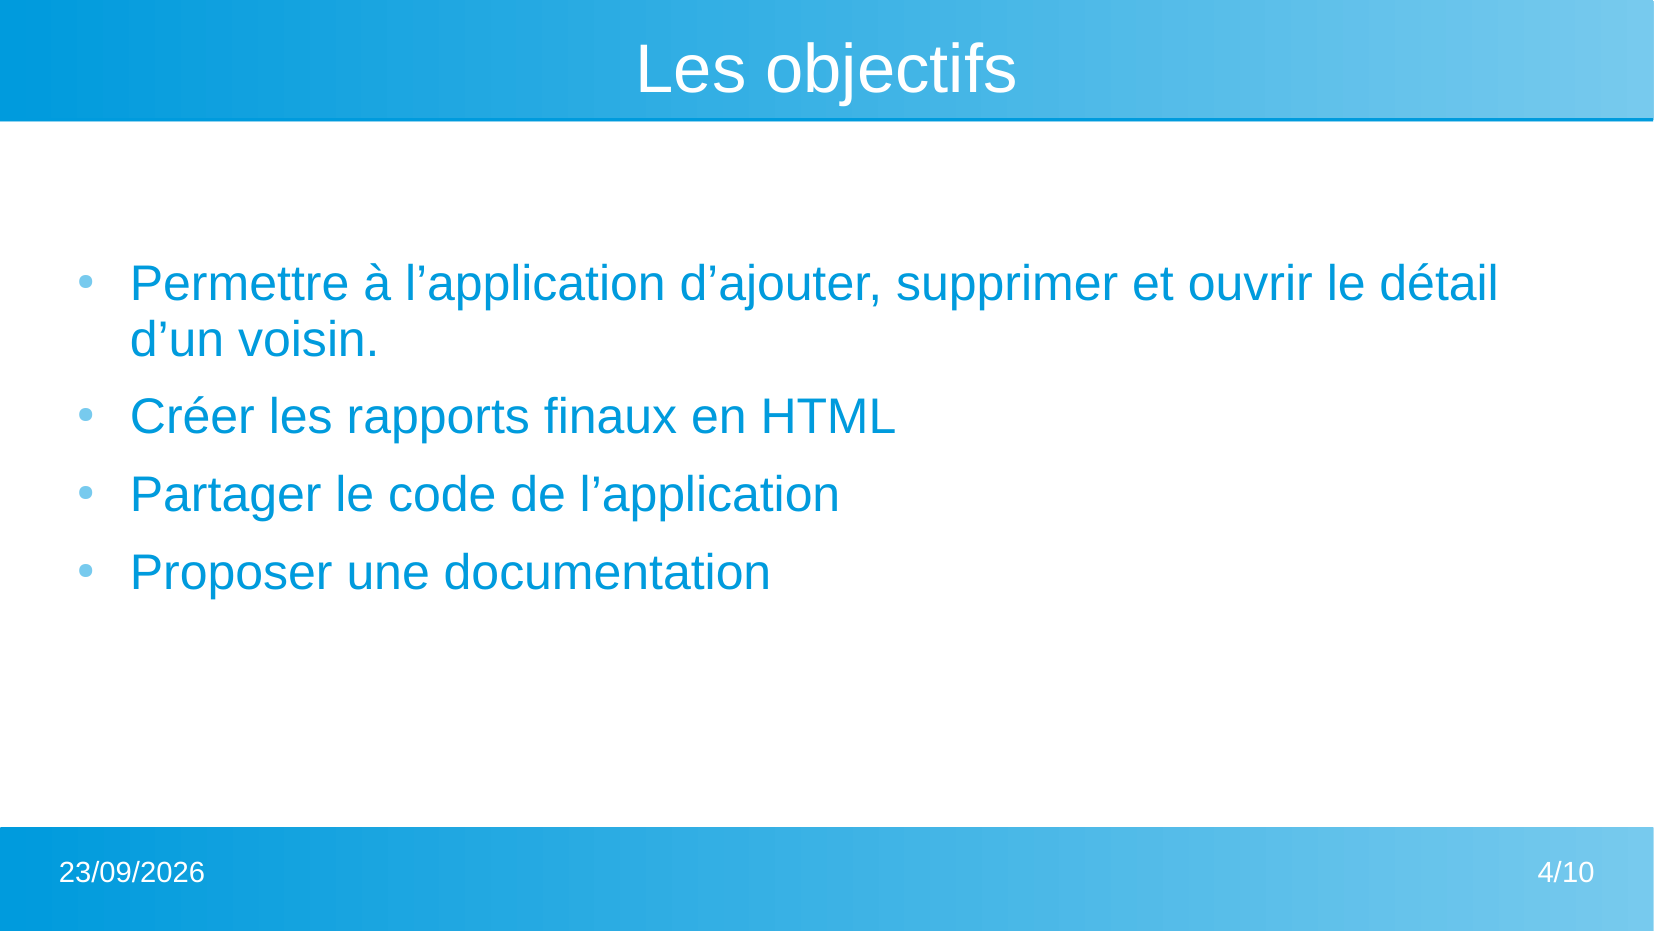

# Les objectifs
Permettre à l’application d’ajouter, supprimer et ouvrir le détail d’un voisin.
Créer les rapports finaux en HTML
Partager le code de l’application
Proposer une documentation
4